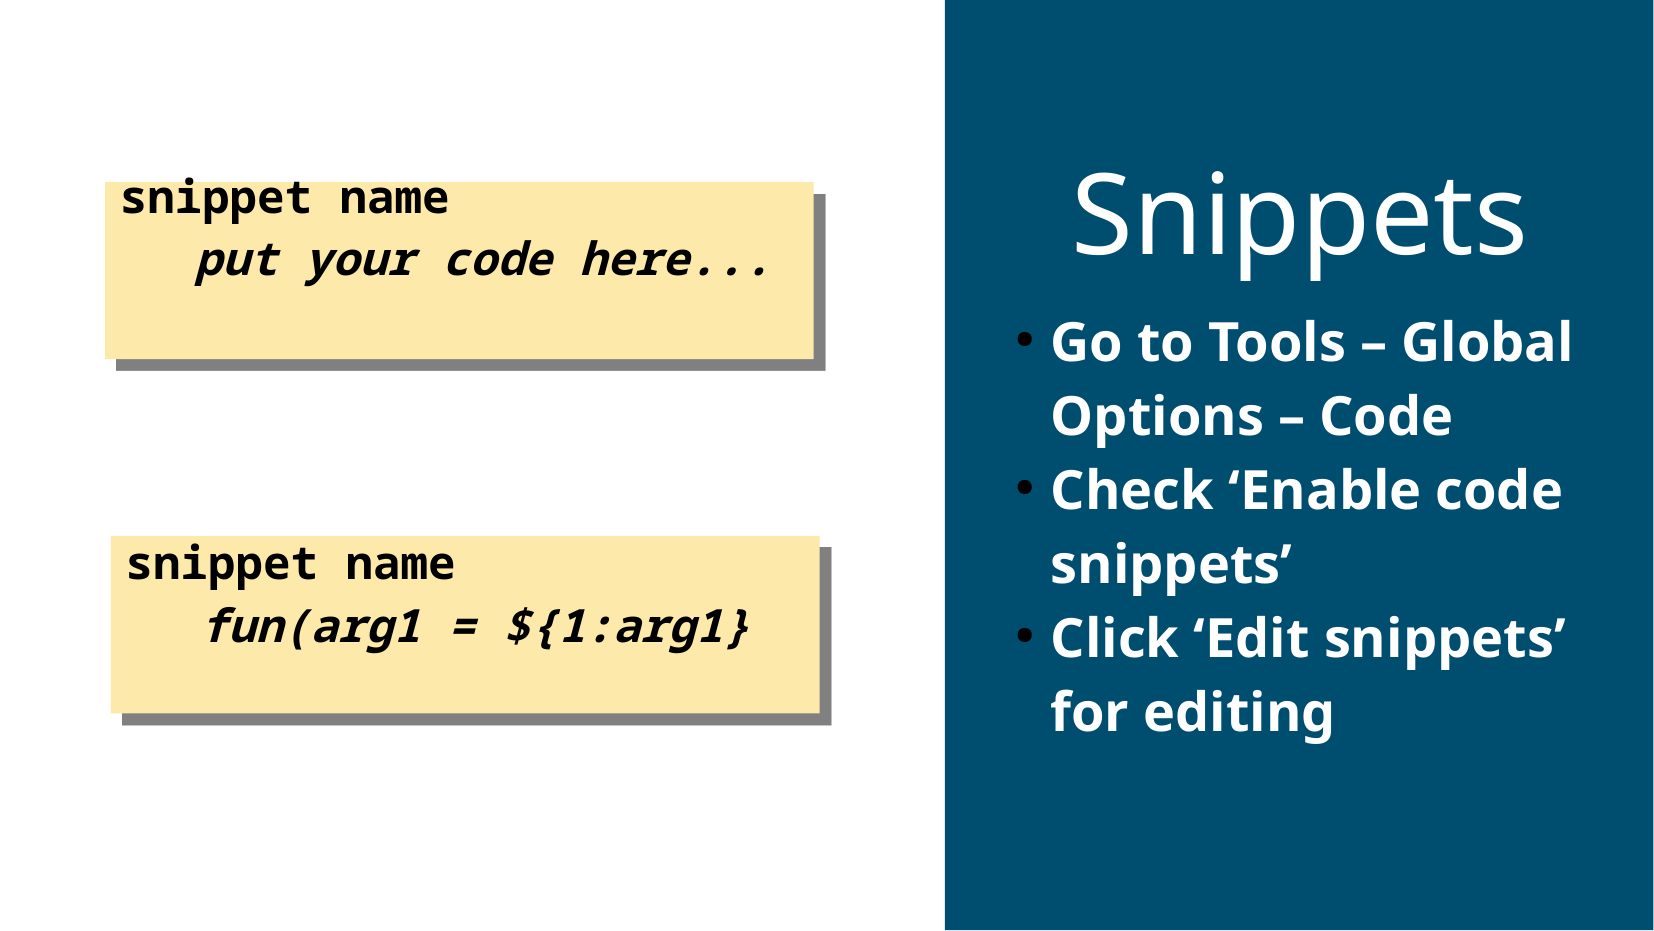

Snippets
snippet name
	put your code here...
Go to Tools – Global Options – Code
Check ‘Enable code snippets’
Click ‘Edit snippets’ for editing
snippet name
	fun(arg1 = ${1:arg1}